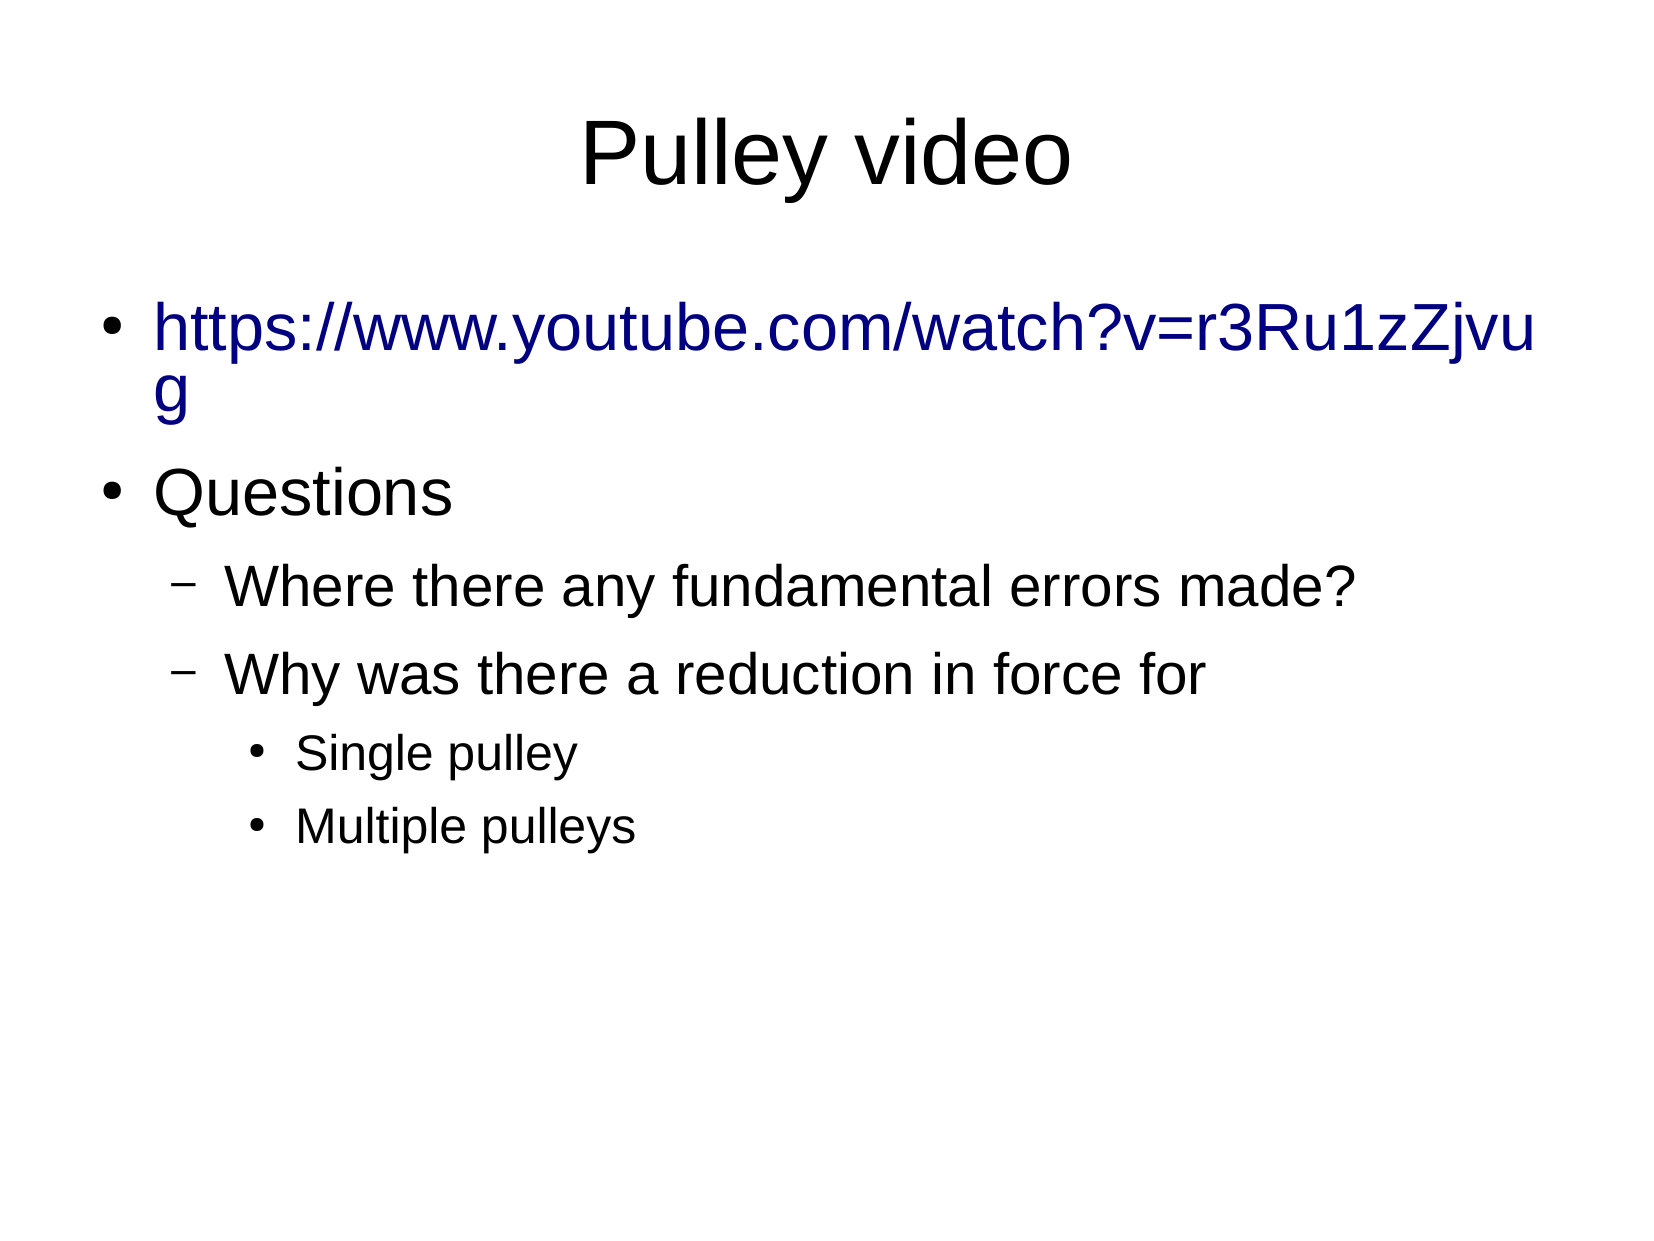

# Pulley video
https://www.youtube.com/watch?v=r3Ru1zZjvug
Questions
Where there any fundamental errors made?
Why was there a reduction in force for
Single pulley
Multiple pulleys